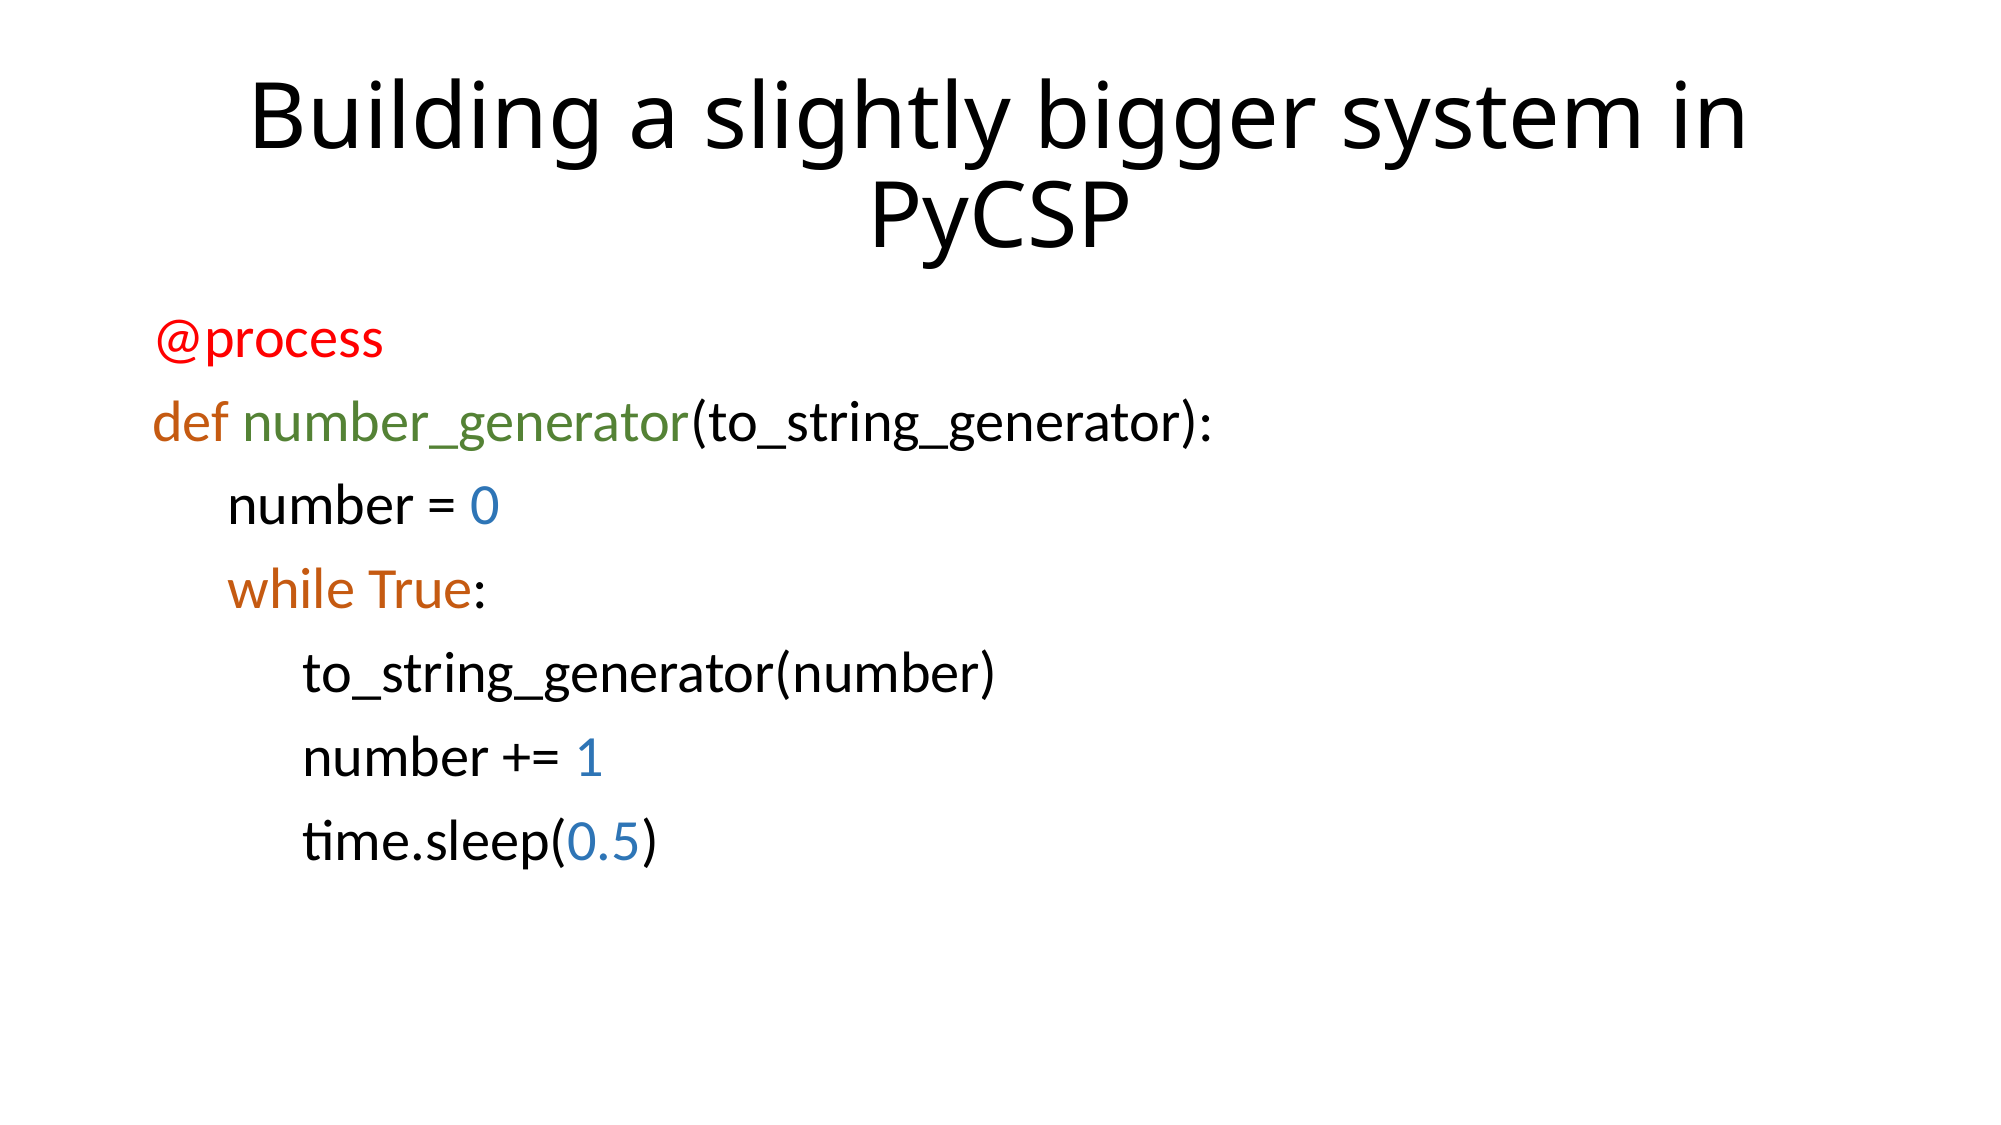

# Building a slightly bigger system in PyCSP
@process
def number_generator(to_string_generator):
	number = 0
	while True:
		to_string_generator(number)
		number += 1
		time.sleep(0.5)